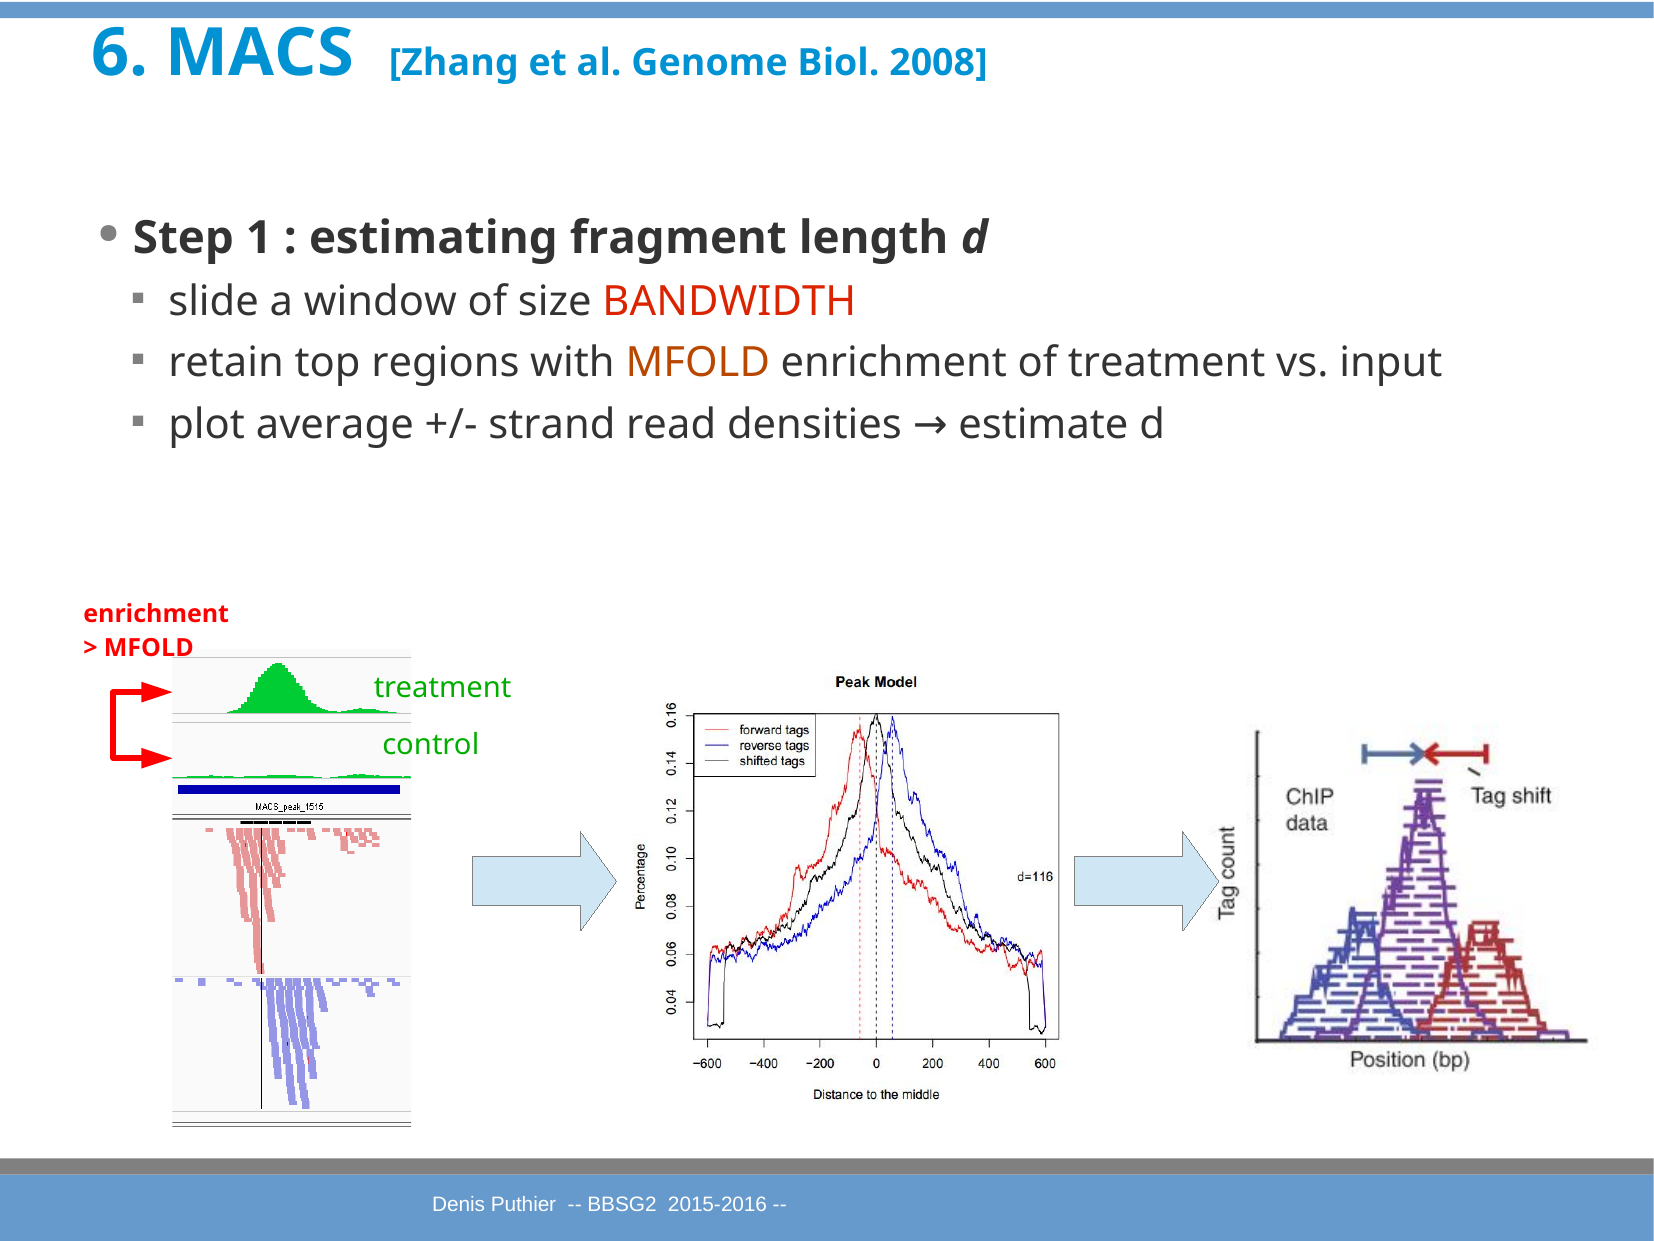

# 6. MACS [Zhang et al. Genome Biol. 2008]
Step 1 : estimating fragment length d
slide a window of size BANDWIDTH
retain top regions with MFOLD enrichment of treatment vs. input
plot average +/- strand read densities → estimate d
enrichment
> MFOLD
treatment
control